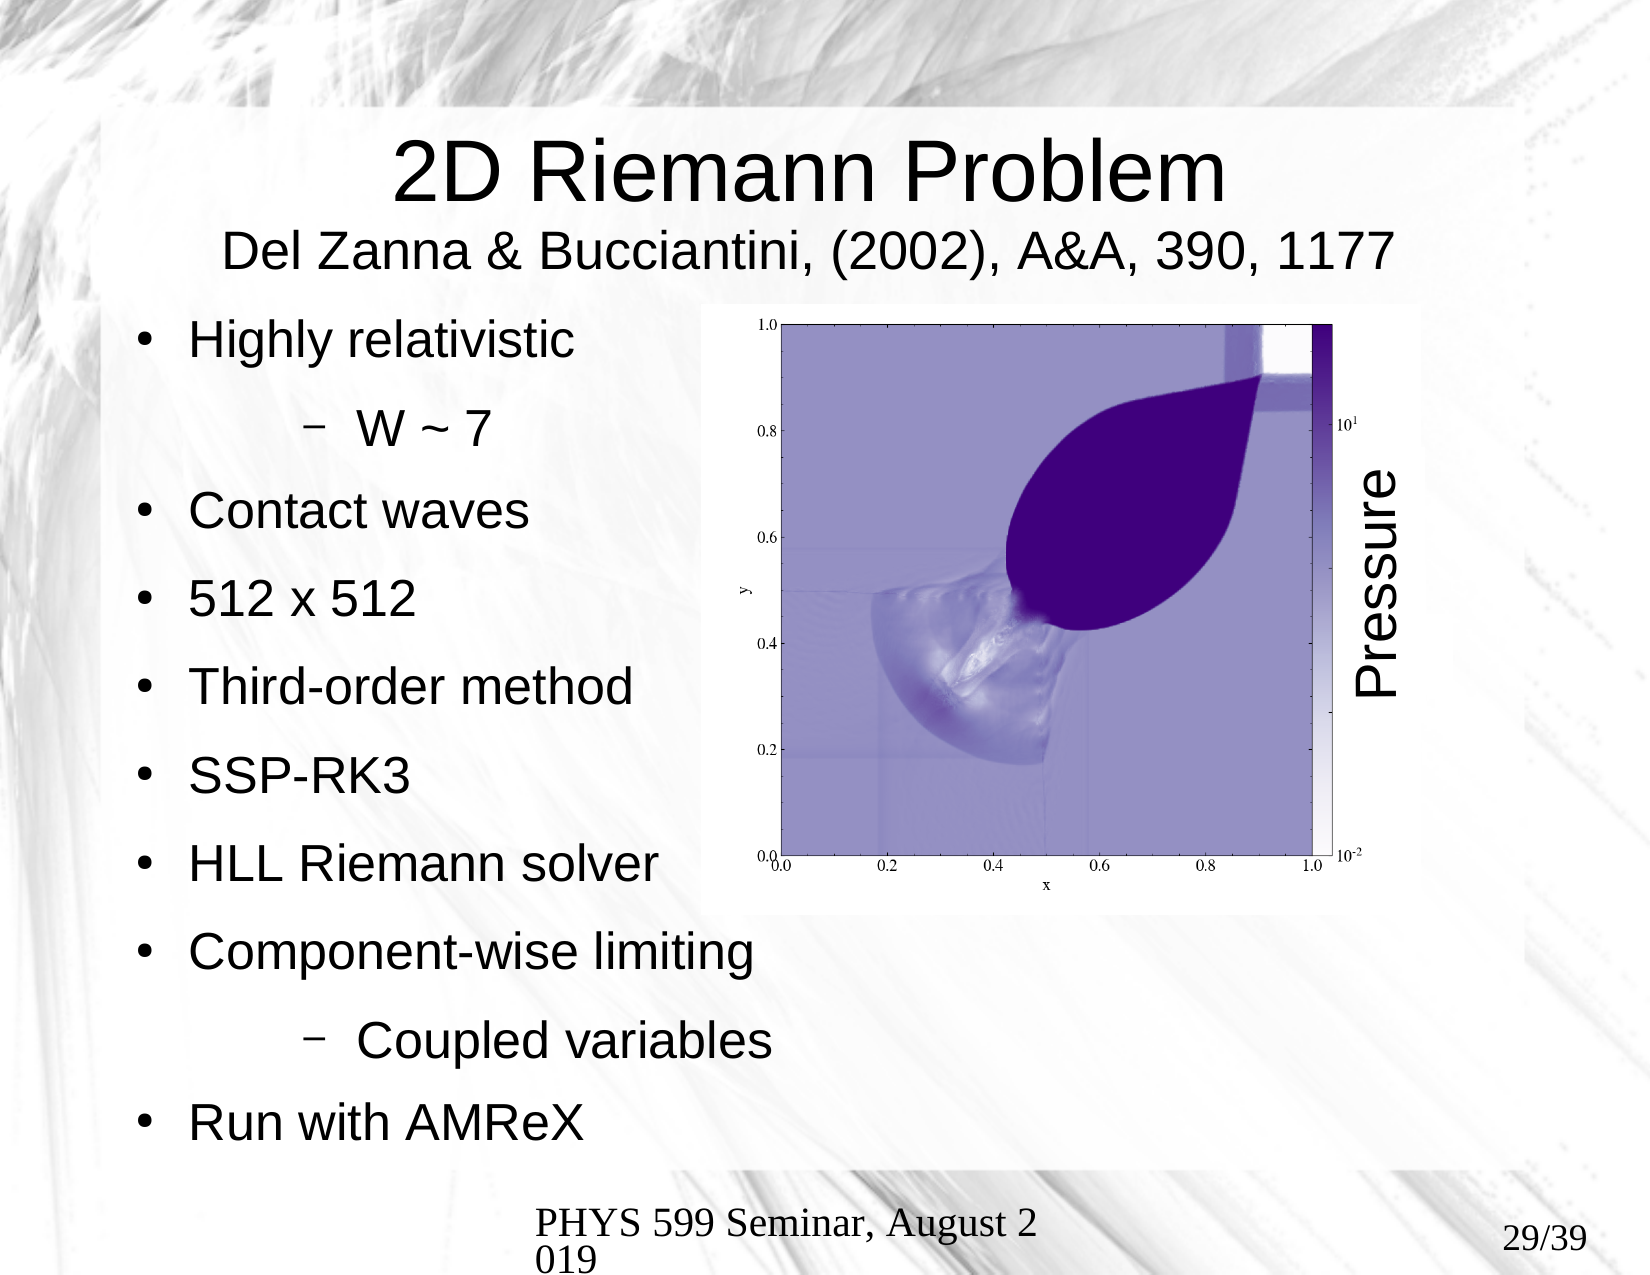

# 2D Riemann Problem Del Zanna & Bucciantini, (2002), A&A, 390, 1177
Highly relativistic
W ~ 7
Contact waves
512 x 512
Third-order method
SSP-RK3
HLL Riemann solver
Component-wise limiting
Coupled variables
Run with AMReX
Pressure
PHYS 599 Seminar, August 2019
29